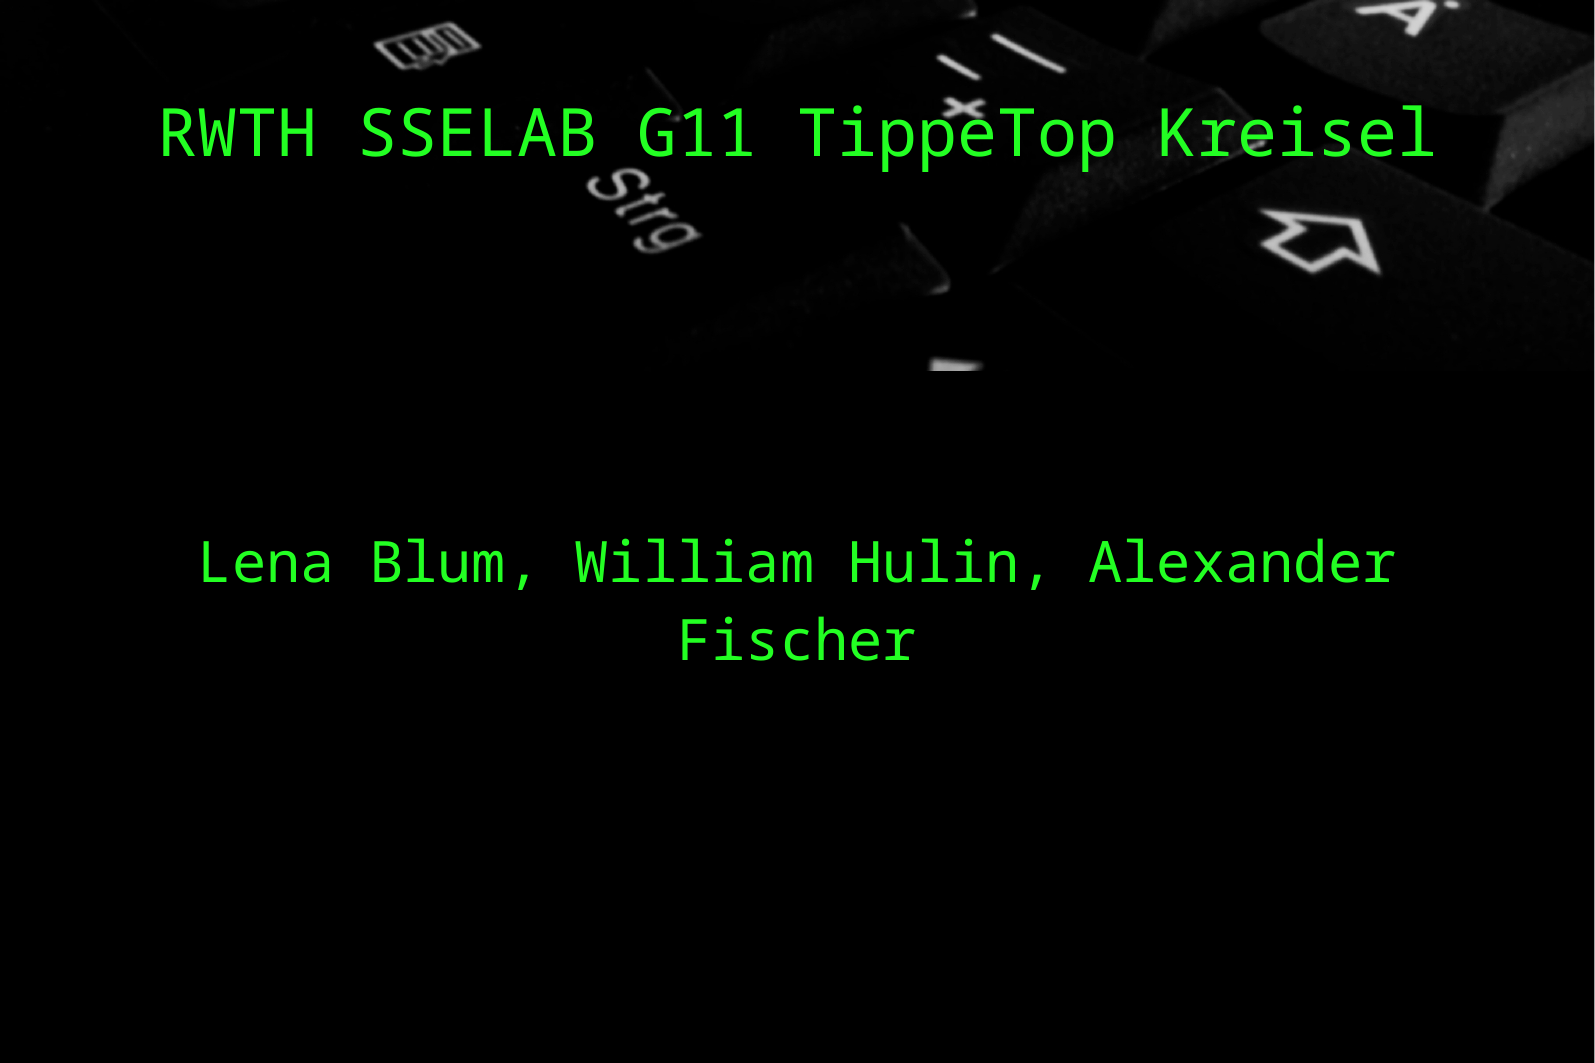

# RWTH SSELAB G11 TippeTop Kreisel
Lena Blum, William Hulin, Alexander Fischer